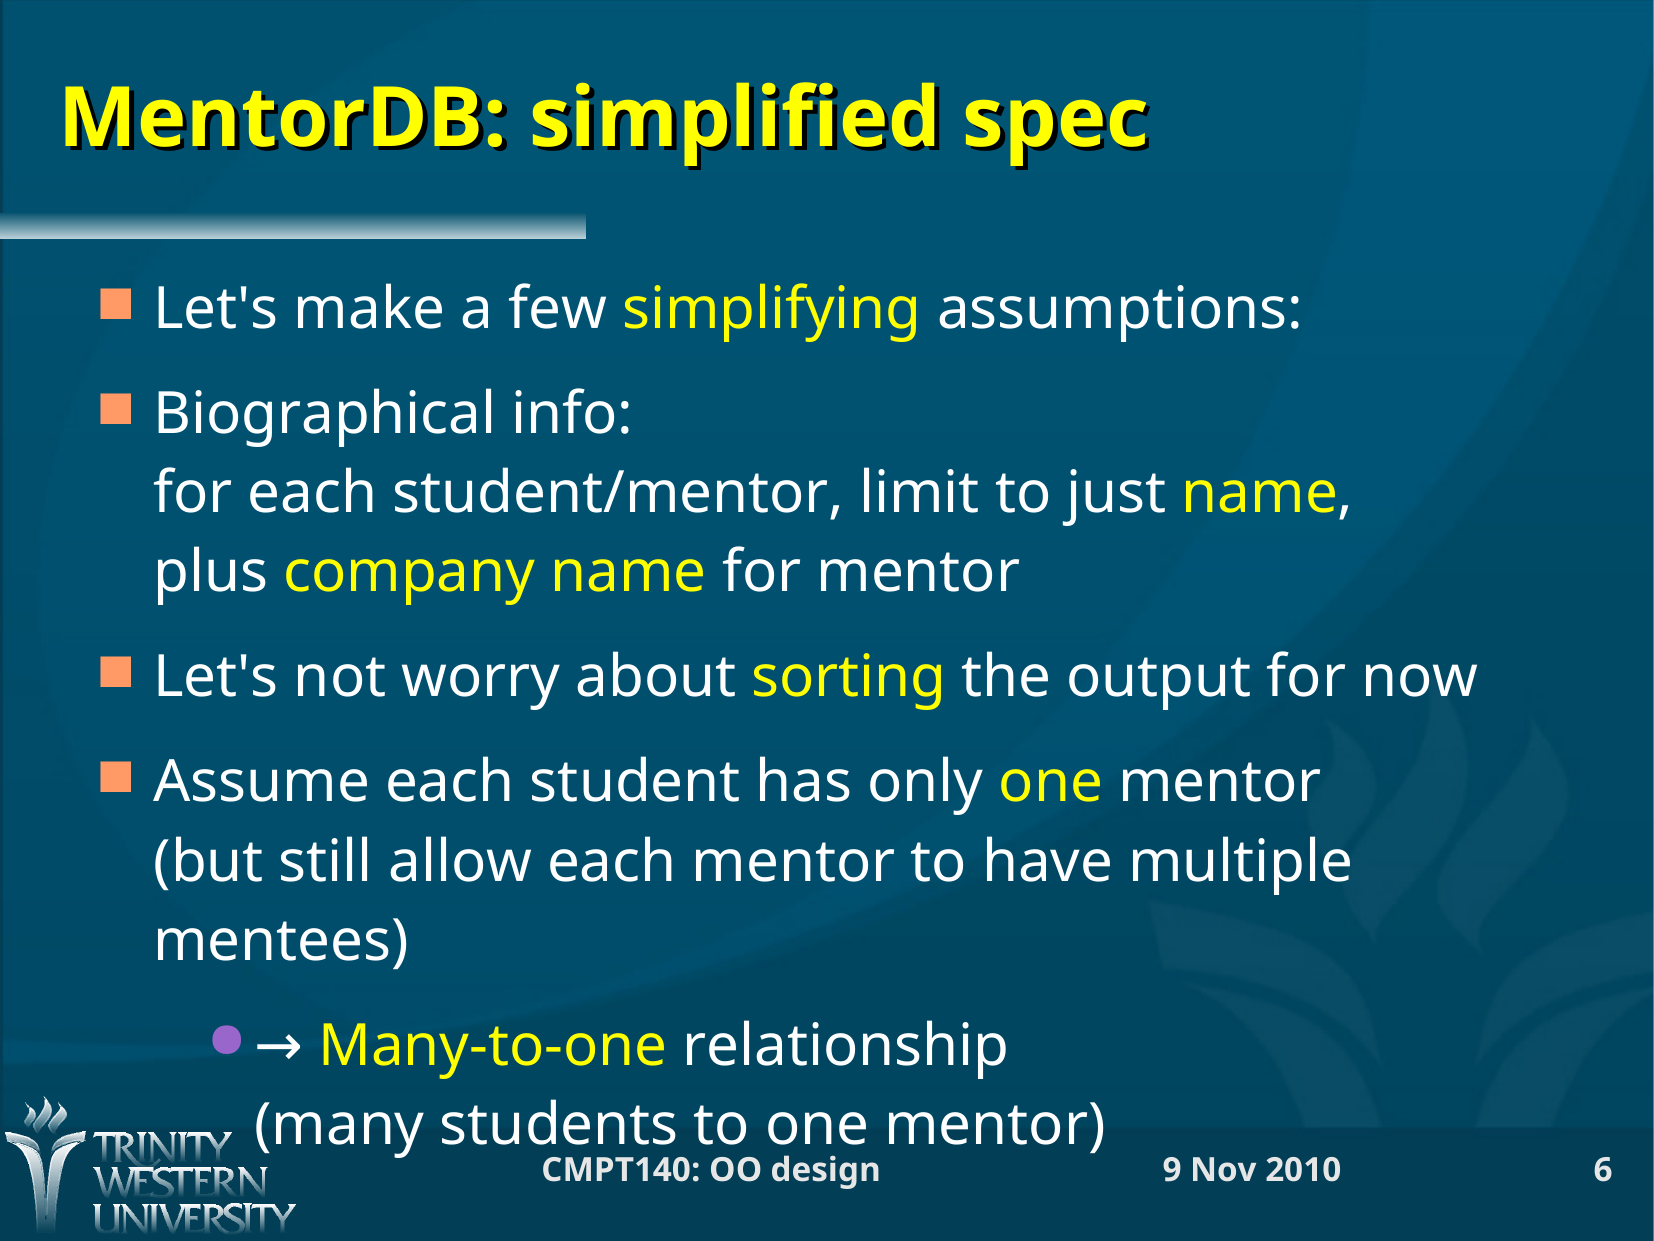

# MentorDB: simplified spec
Let's make a few simplifying assumptions:
Biographical info:
for each student/mentor, limit to just name,
plus company name for mentor
Let's not worry about sorting the output for now
Assume each student has only one mentor
(but still allow each mentor to have multiple mentees)
→ Many-to-one relationship
(many students to one mentor)
CMPT140: OO design
9 Nov 2010
6